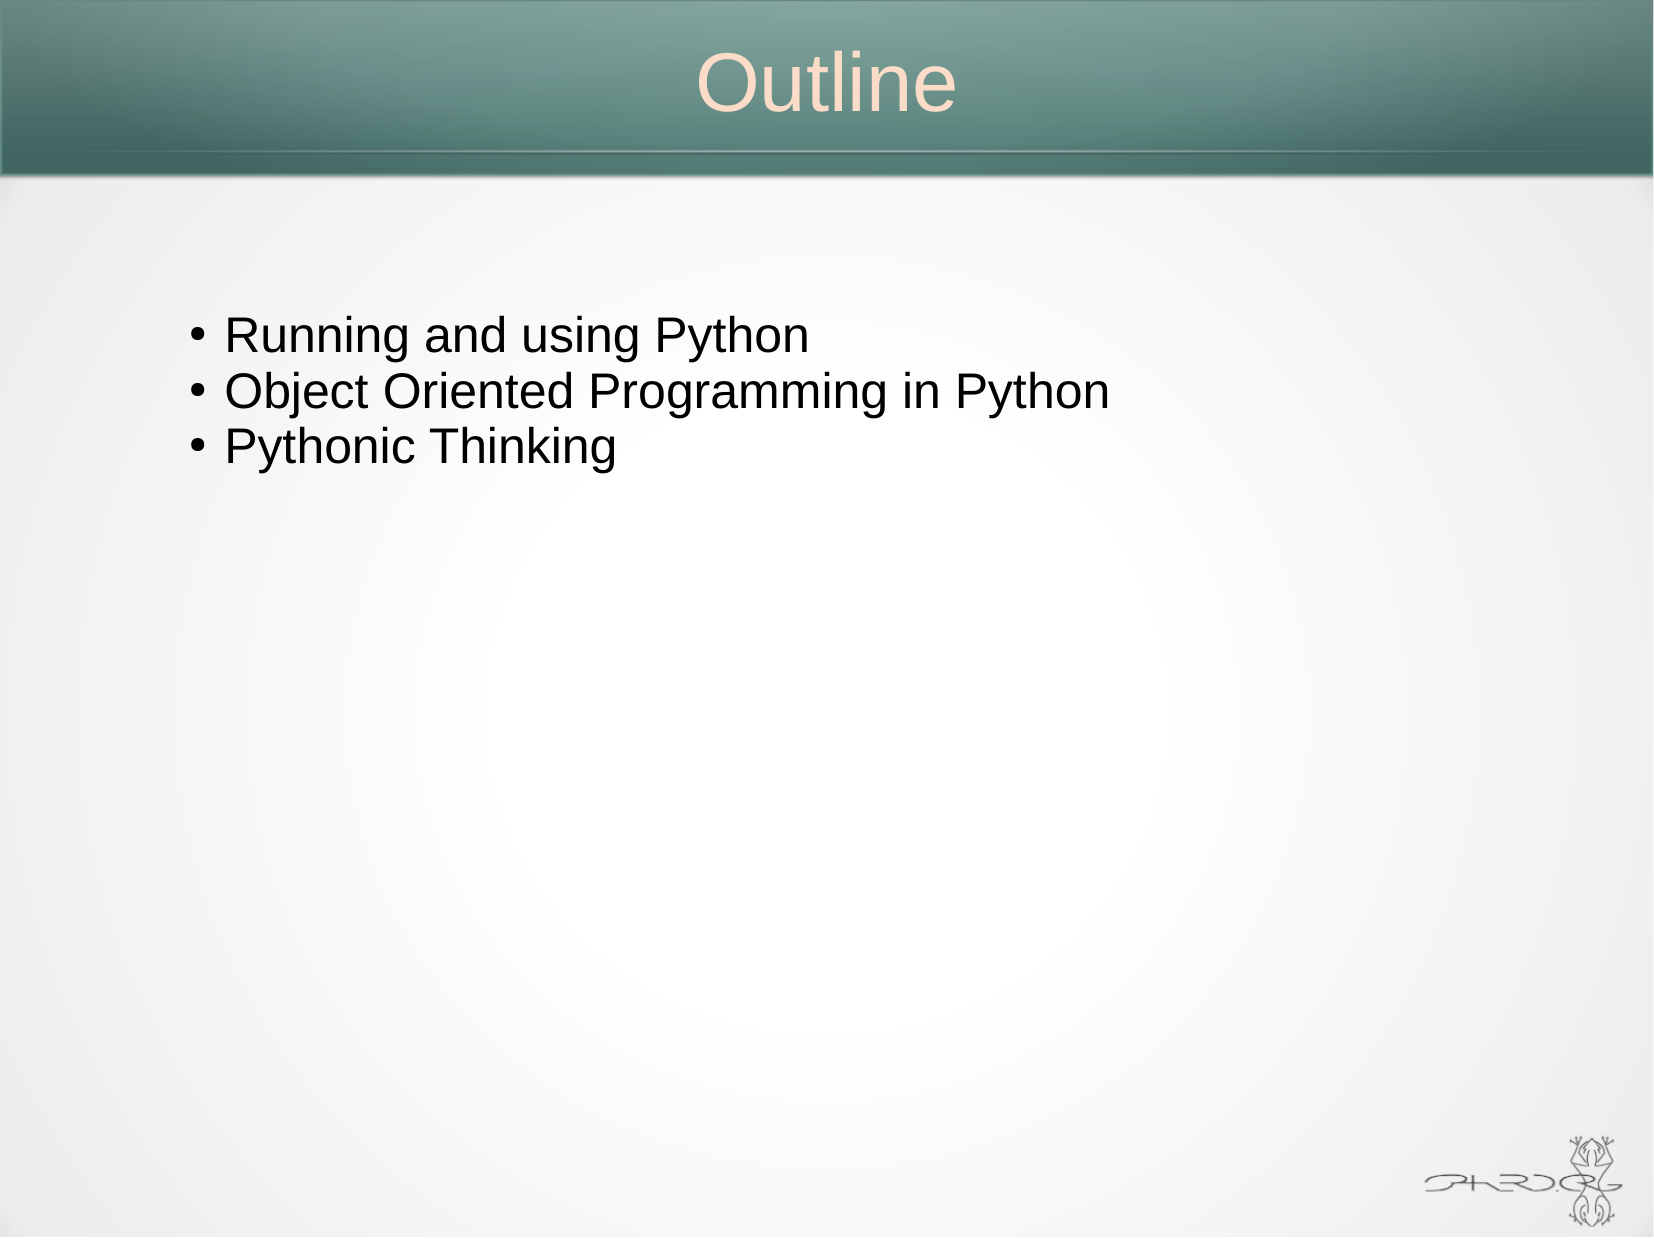

# Outline
Running and using Python
Object Oriented Programming in Python
Pythonic Thinking